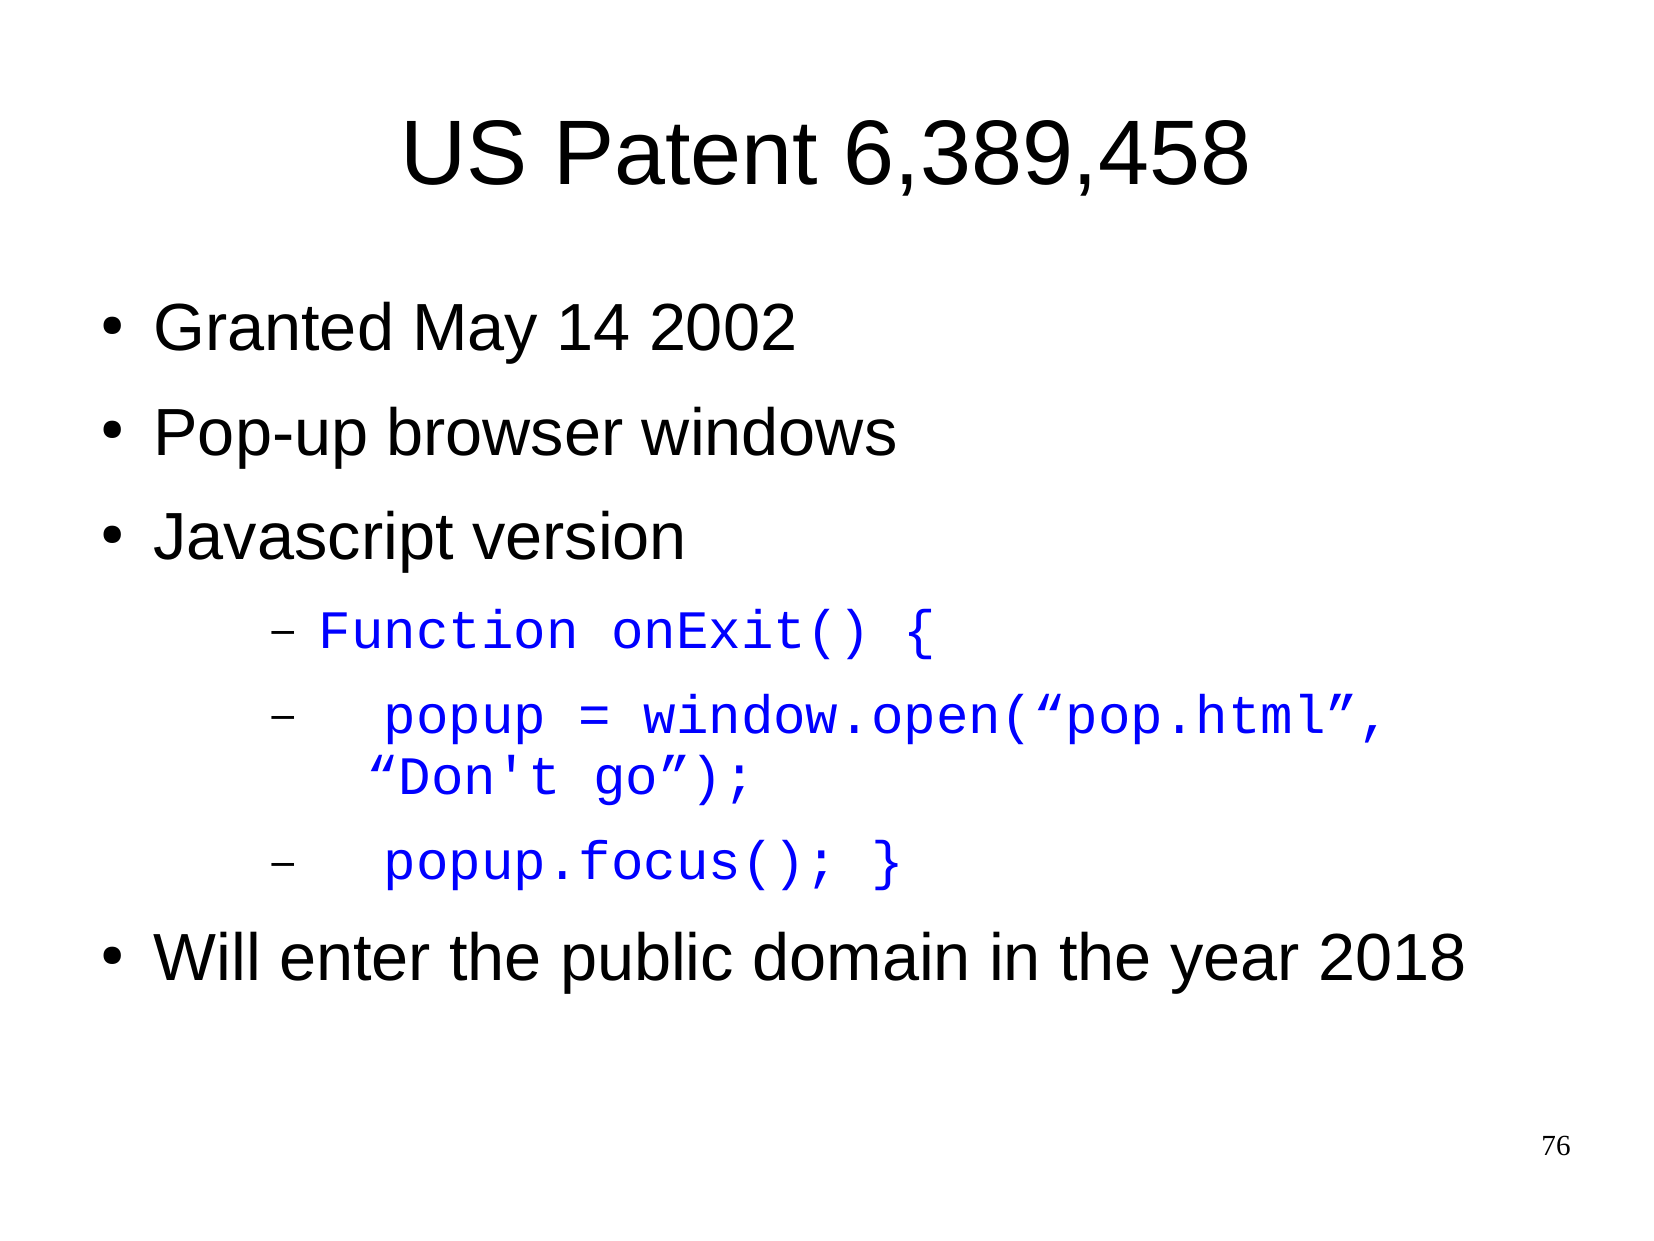

# US Patent 6,389,458
Granted May 14 2002
Pop-up browser windows
Javascript version
Function onExit() {
 popup = window.open(“pop.html”, “Don't go”);
 popup.focus(); }
Will enter the public domain in the year 2018
76